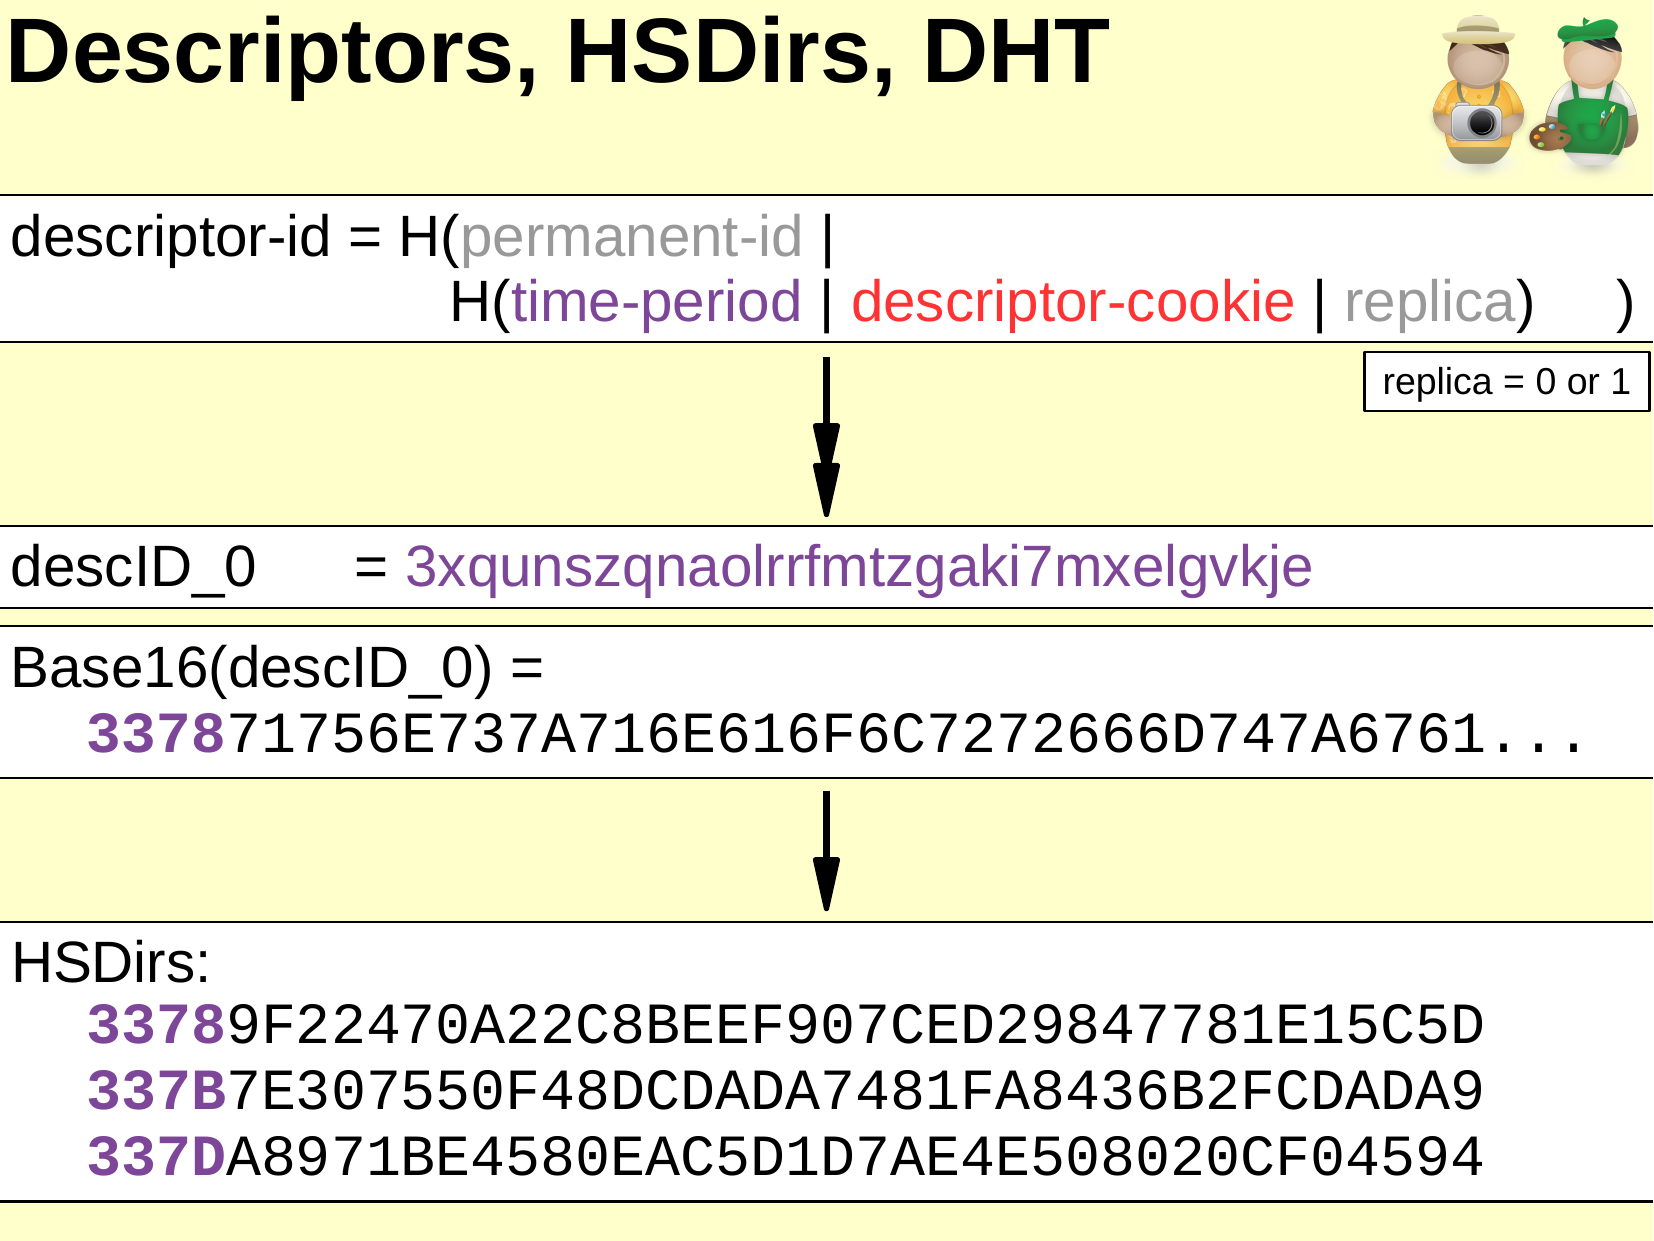

# Descriptors, HSDirs, DHT
descriptor-id = H(permanent-id |
 H(time-period | descriptor-cookie | replica) )
replica = 0 or 1
descID_0 = 3xqunszqnaolrrfmtzgaki7mxelgvkje
Base16(descID_0) =
	337871756E737A716E616F6C7272666D747A6761...
HSDirs:
	33789F22470A22C8BEEF907CED29847781E15C5D
	337B7E307550F48DCDADA7481FA8436B2FCDADA9
	337DA8971BE4580EAC5D1D7AE4E508020CF04594